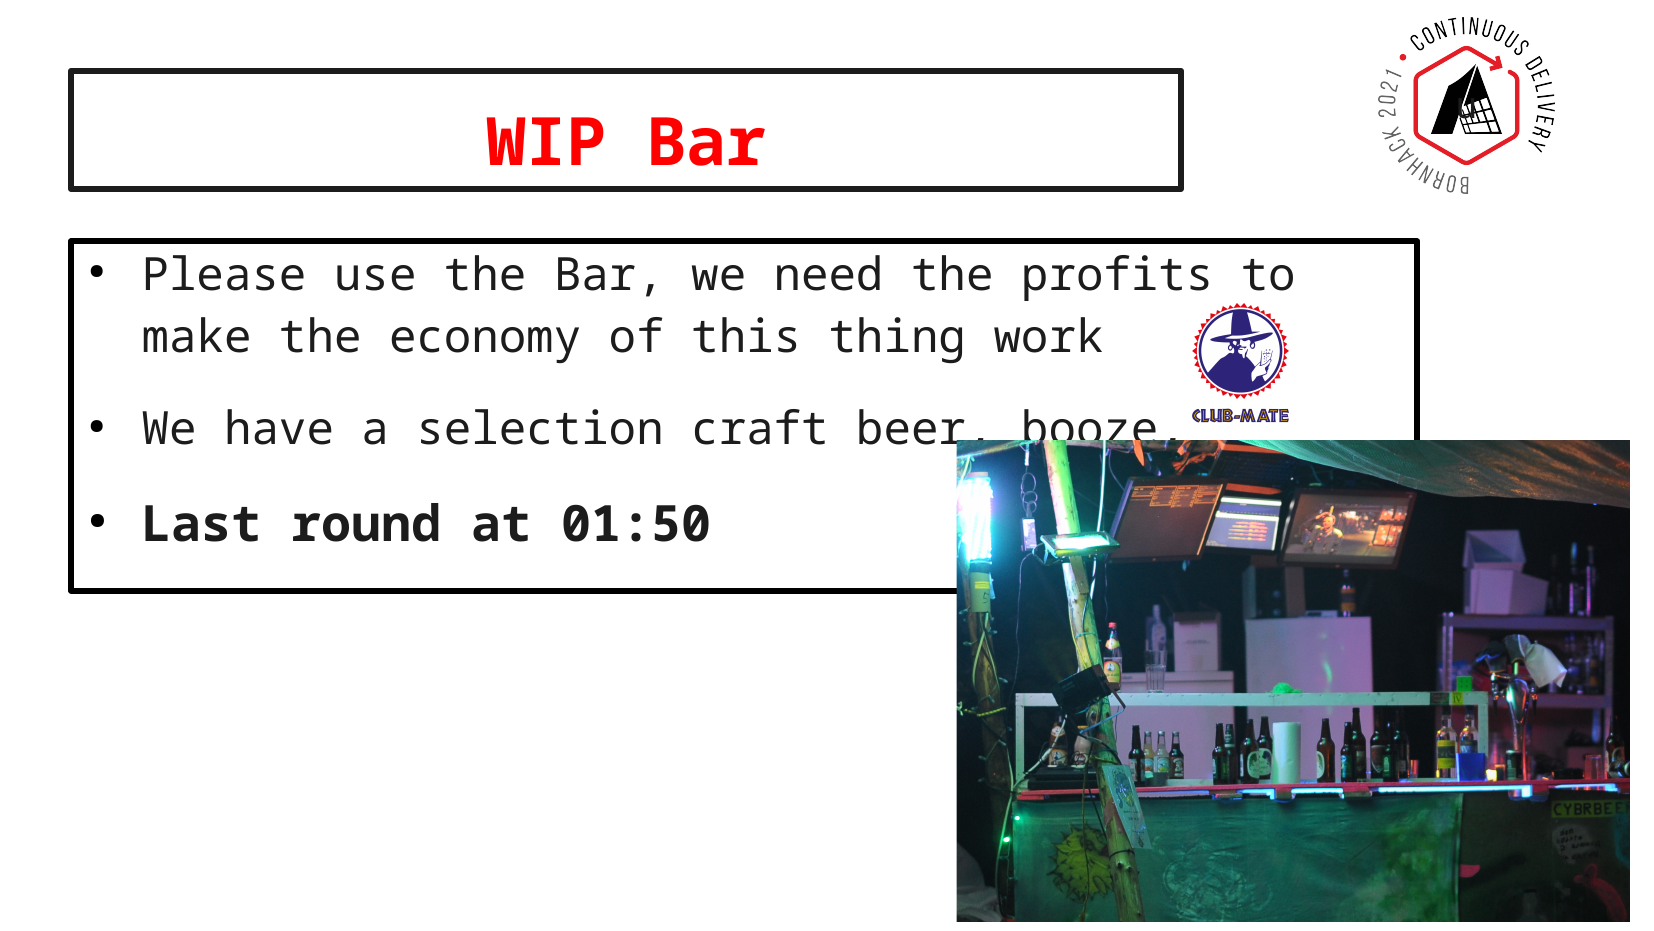

# WIP Bar
Please use the Bar, we need the profits to make the economy of this thing work
We have a selection craft beer, booze,
Last round at 01:50